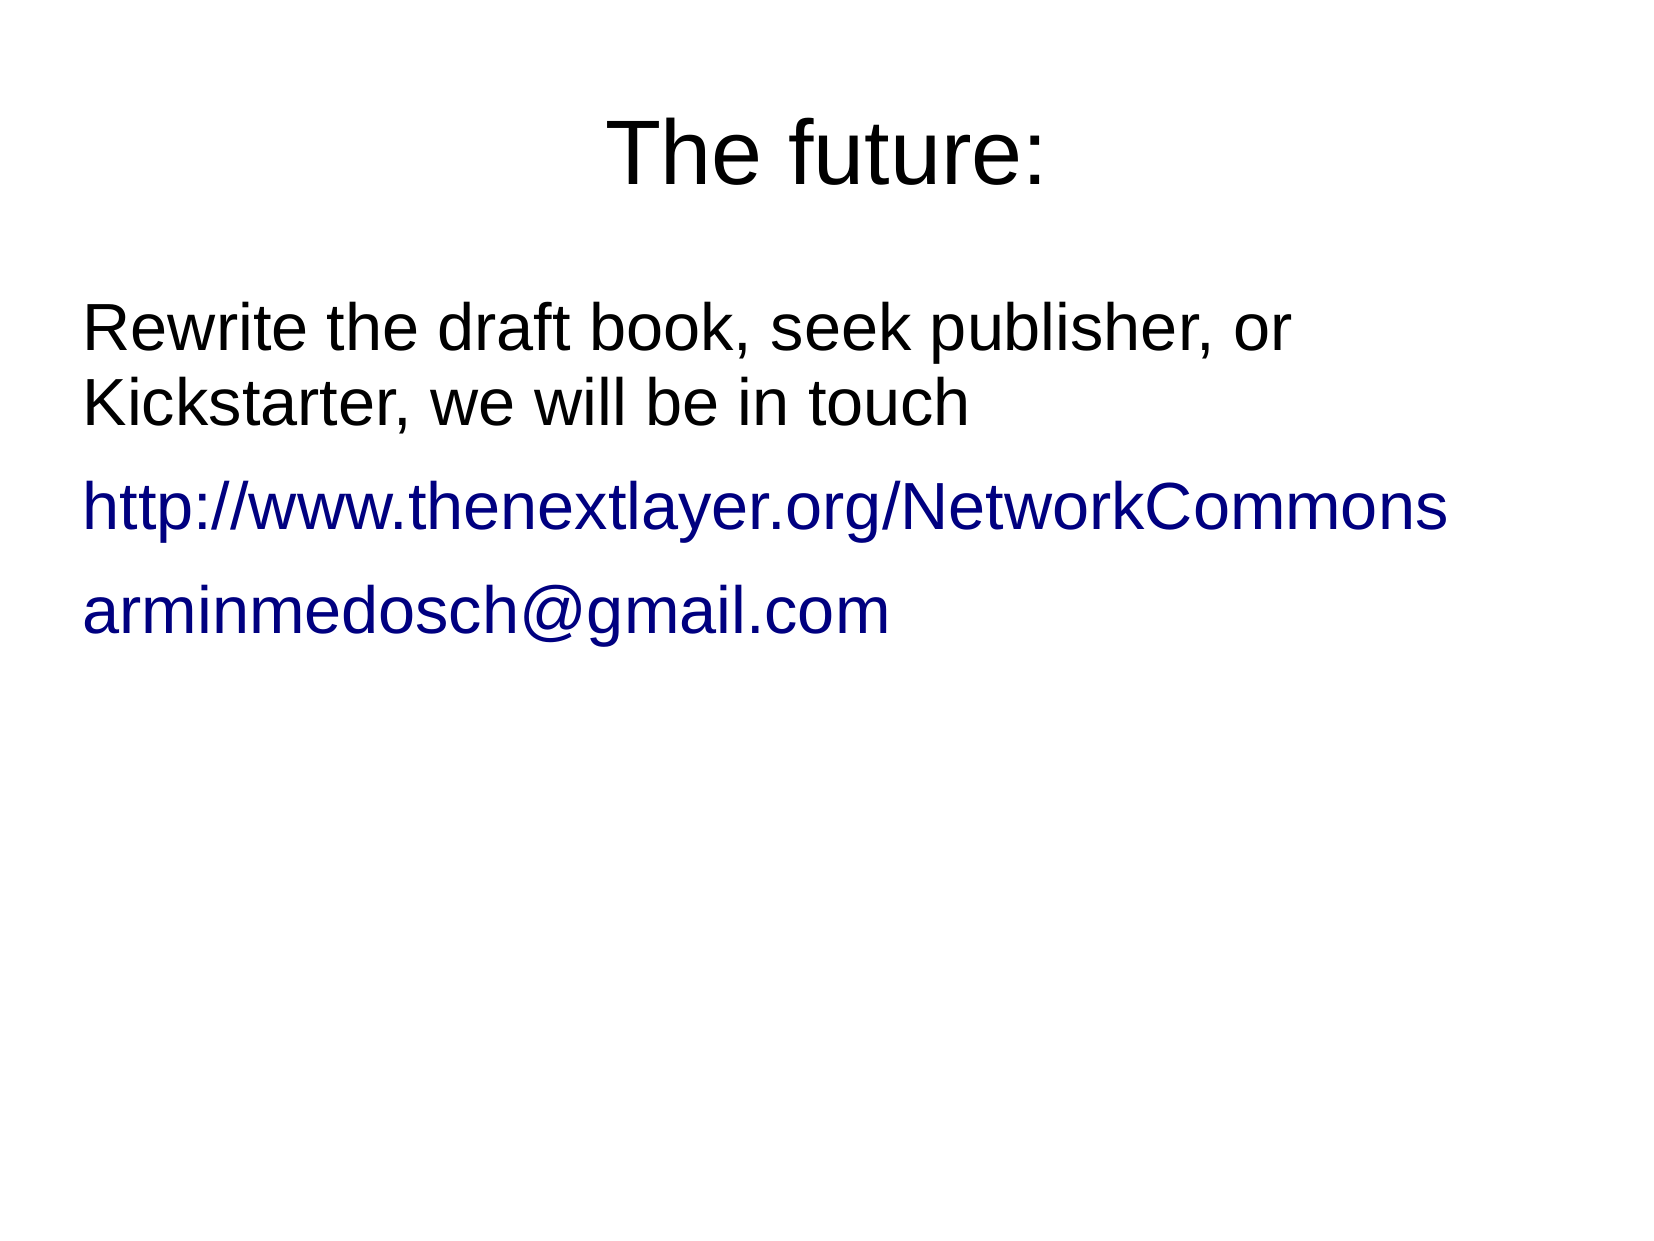

# The future:
Rewrite the draft book, seek publisher, or Kickstarter, we will be in touch
http://www.thenextlayer.org/NetworkCommons
arminmedosch@gmail.com